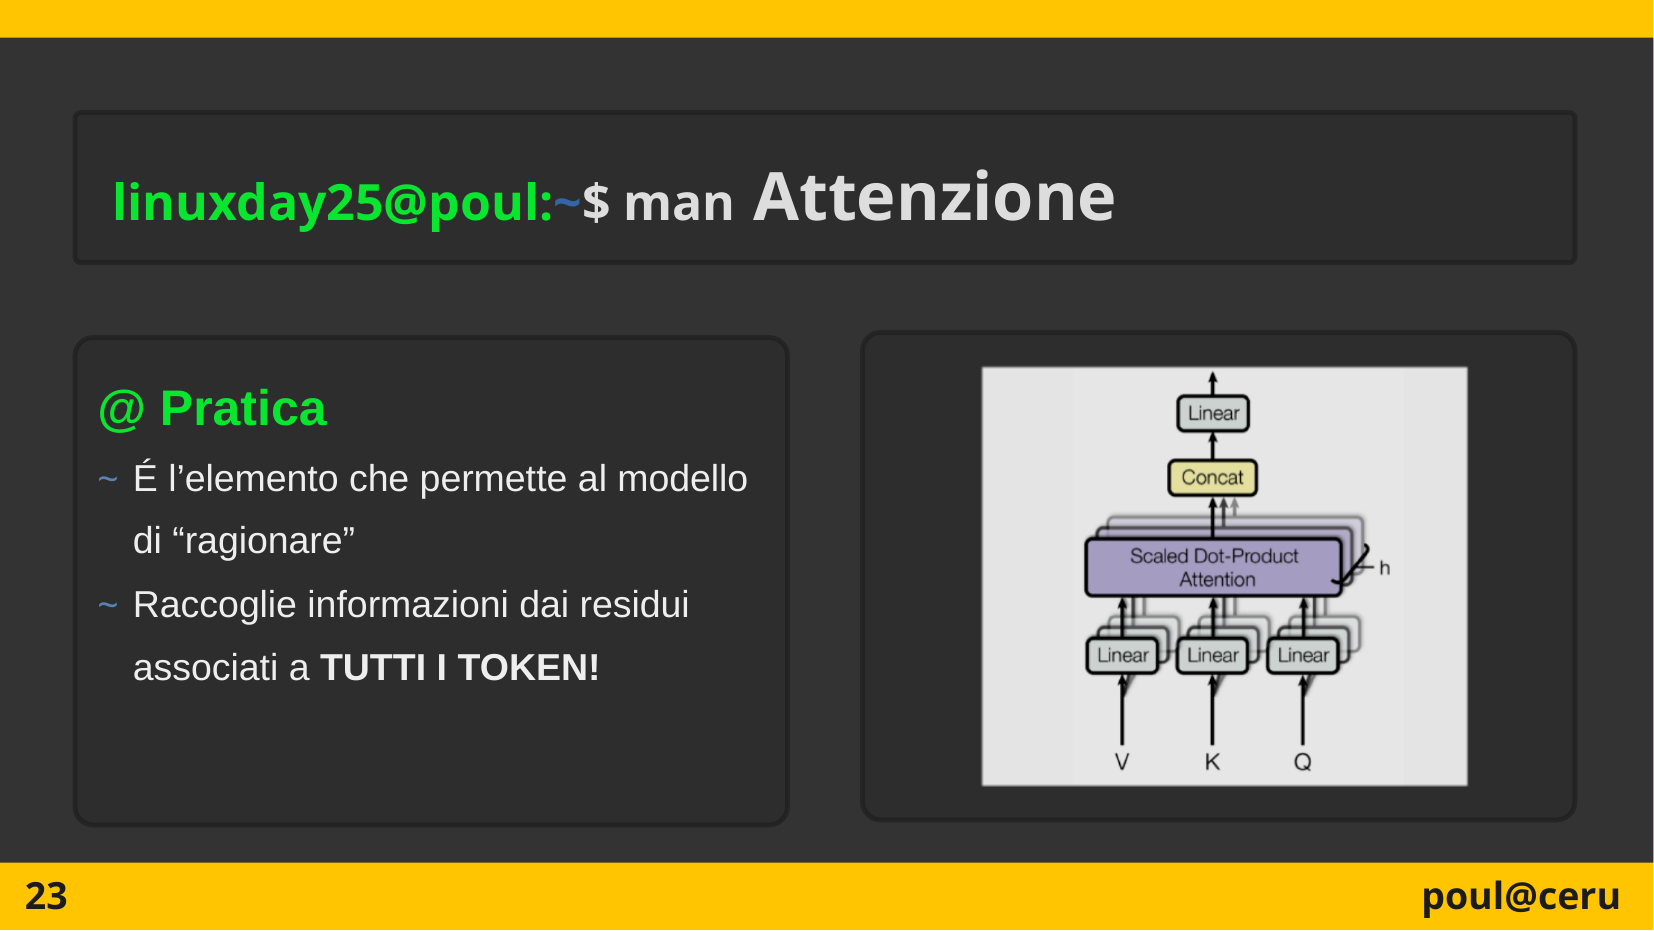

# linuxday25@poul:~$ man Attenzione
@ Pratica
É l’elemento che permette al modello di “ragionare”
Raccoglie informazioni dai residui associati a TUTTI I TOKEN!
poul@ceru